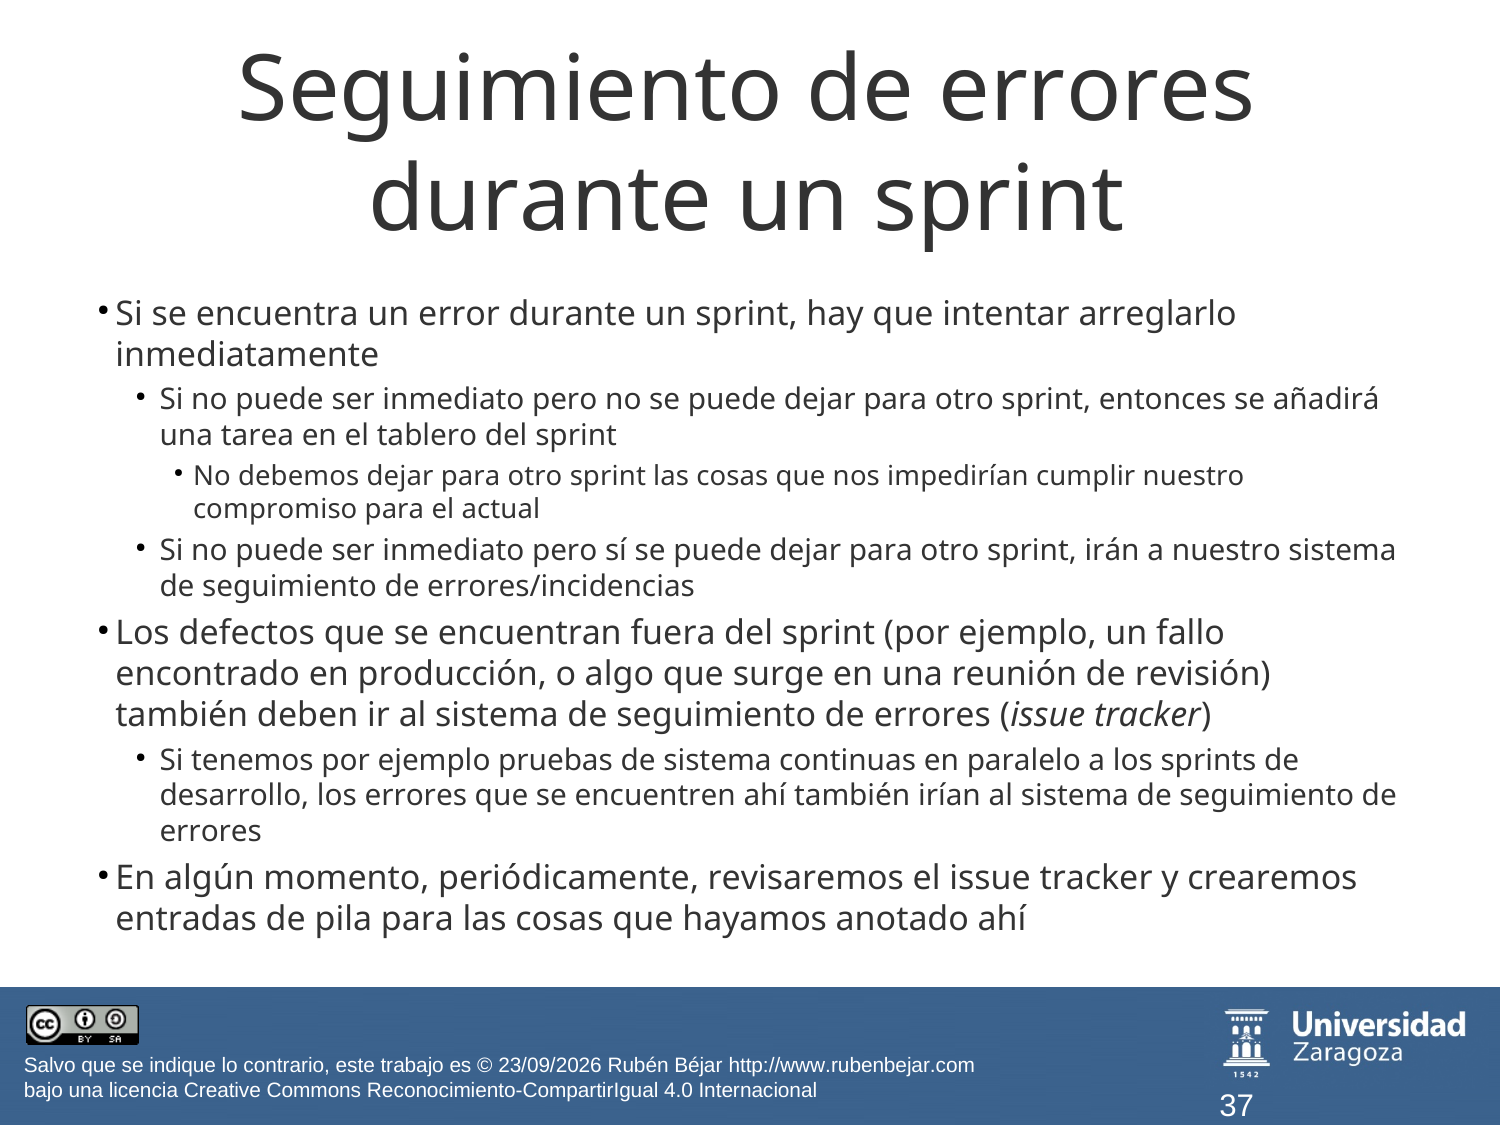

# Seguimiento de errores durante un sprint
Si se encuentra un error durante un sprint, hay que intentar arreglarlo inmediatamente
Si no puede ser inmediato pero no se puede dejar para otro sprint, entonces se añadirá una tarea en el tablero del sprint
No debemos dejar para otro sprint las cosas que nos impedirían cumplir nuestro compromiso para el actual
Si no puede ser inmediato pero sí se puede dejar para otro sprint, irán a nuestro sistema de seguimiento de errores/incidencias
Los defectos que se encuentran fuera del sprint (por ejemplo, un fallo encontrado en producción, o algo que surge en una reunión de revisión) también deben ir al sistema de seguimiento de errores (issue tracker)
Si tenemos por ejemplo pruebas de sistema continuas en paralelo a los sprints de desarrollo, los errores que se encuentren ahí también irían al sistema de seguimiento de errores
En algún momento, periódicamente, revisaremos el issue tracker y crearemos entradas de pila para las cosas que hayamos anotado ahí